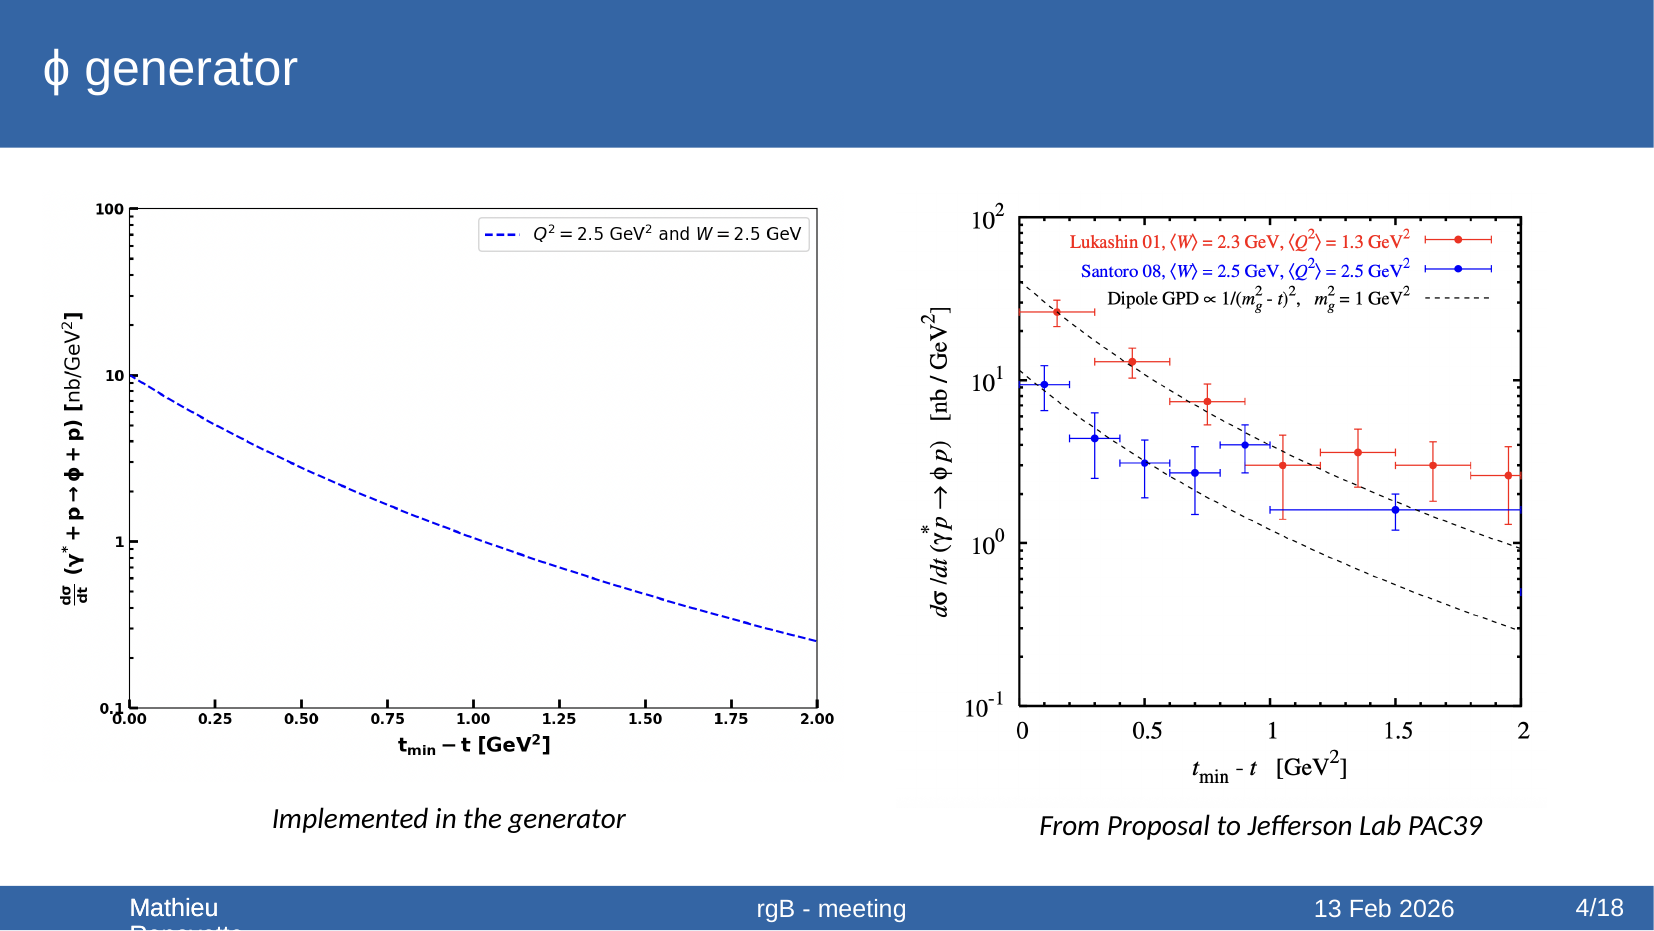

ɸ generator
Implemented in the generator
From Proposal to Jeﬀerson Lab PAC39
Mathieu Ronayette
4/18
Mathieu Ronayette
 rgB - meeting
13 Feb 2026